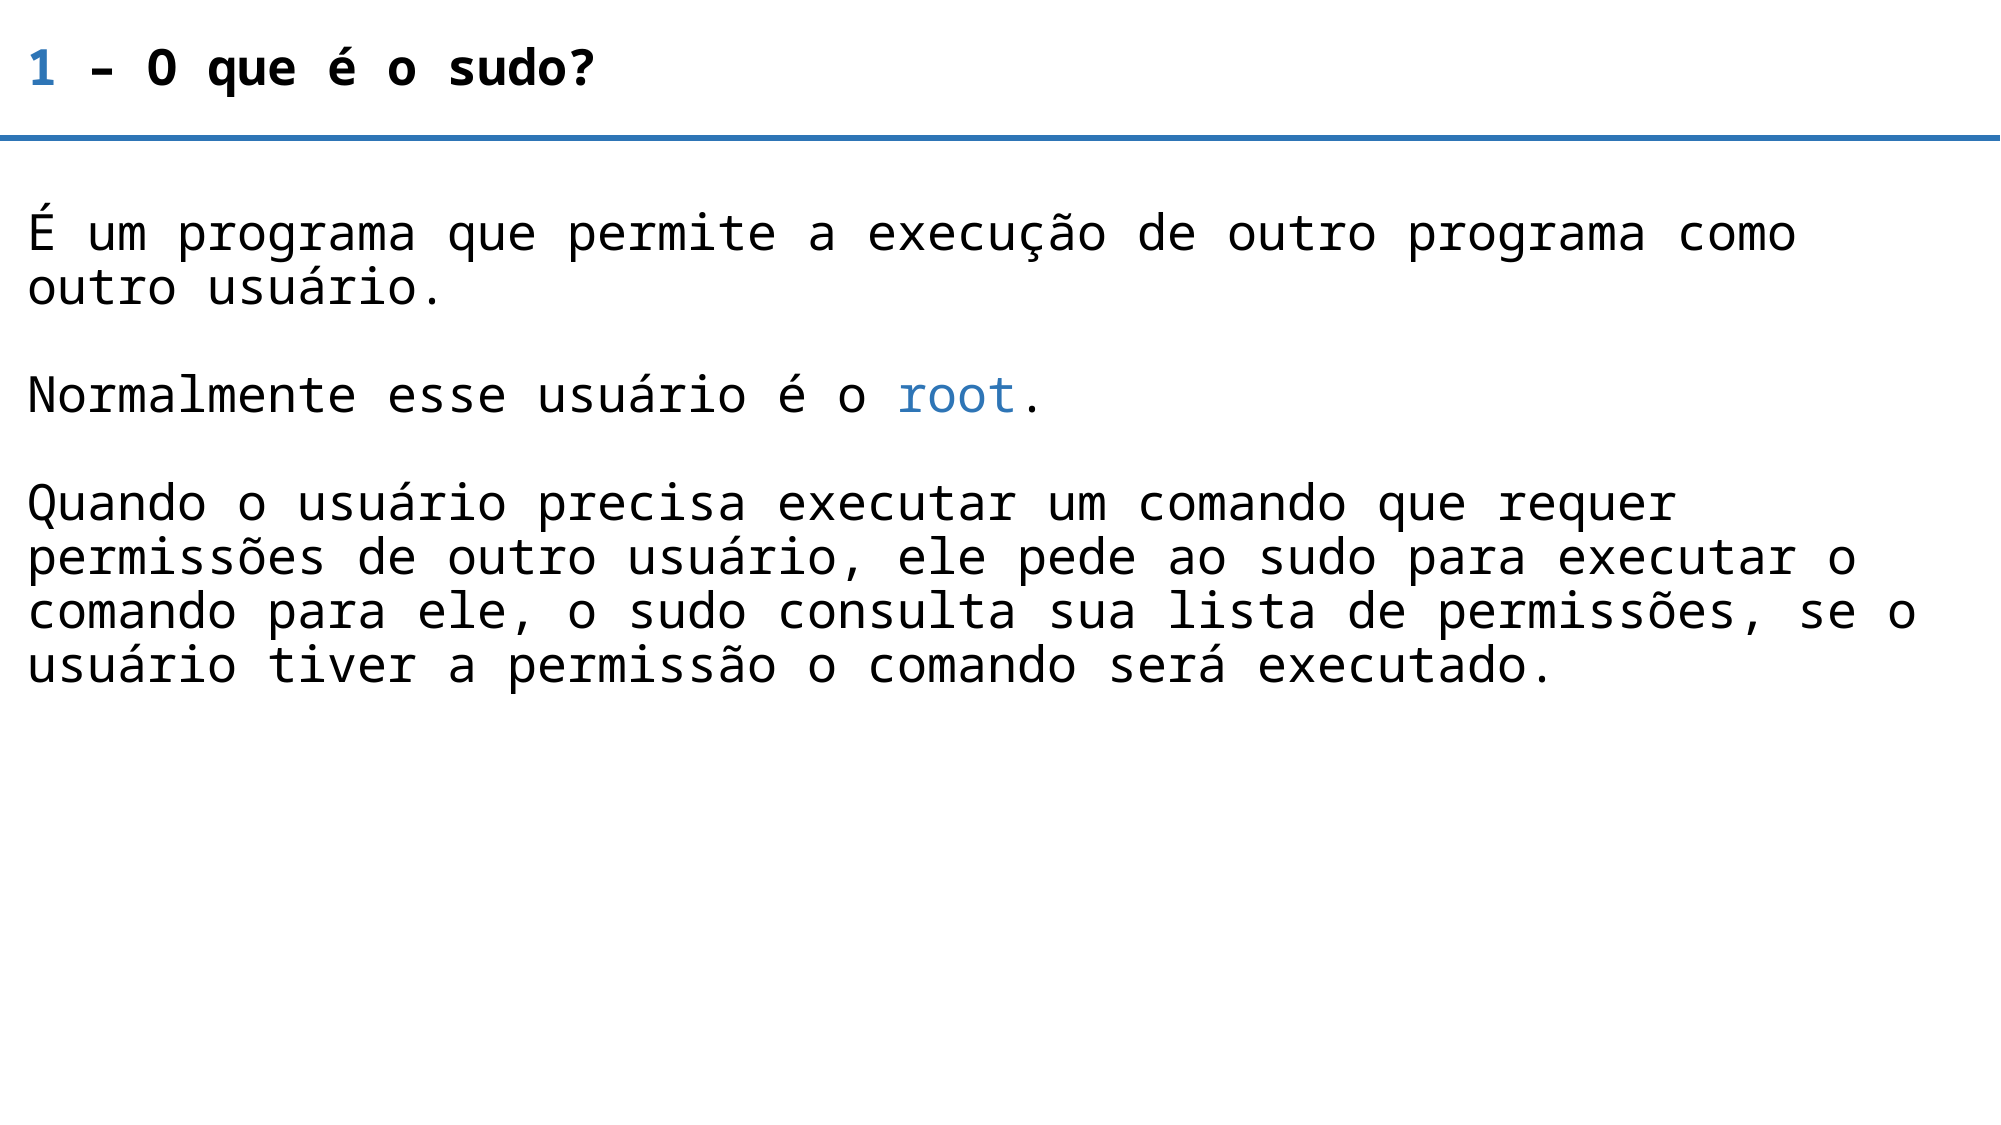

1 – O que é o sudo?
# É um programa que permite a execução de outro programa como outro usuário. Normalmente esse usuário é o root. Quando o usuário precisa executar um comando que requer permissões de outro usuário, ele pede ao sudo para executar o comando para ele, o sudo consulta sua lista de permissões, se o usuário tiver a permissão o comando será executado.